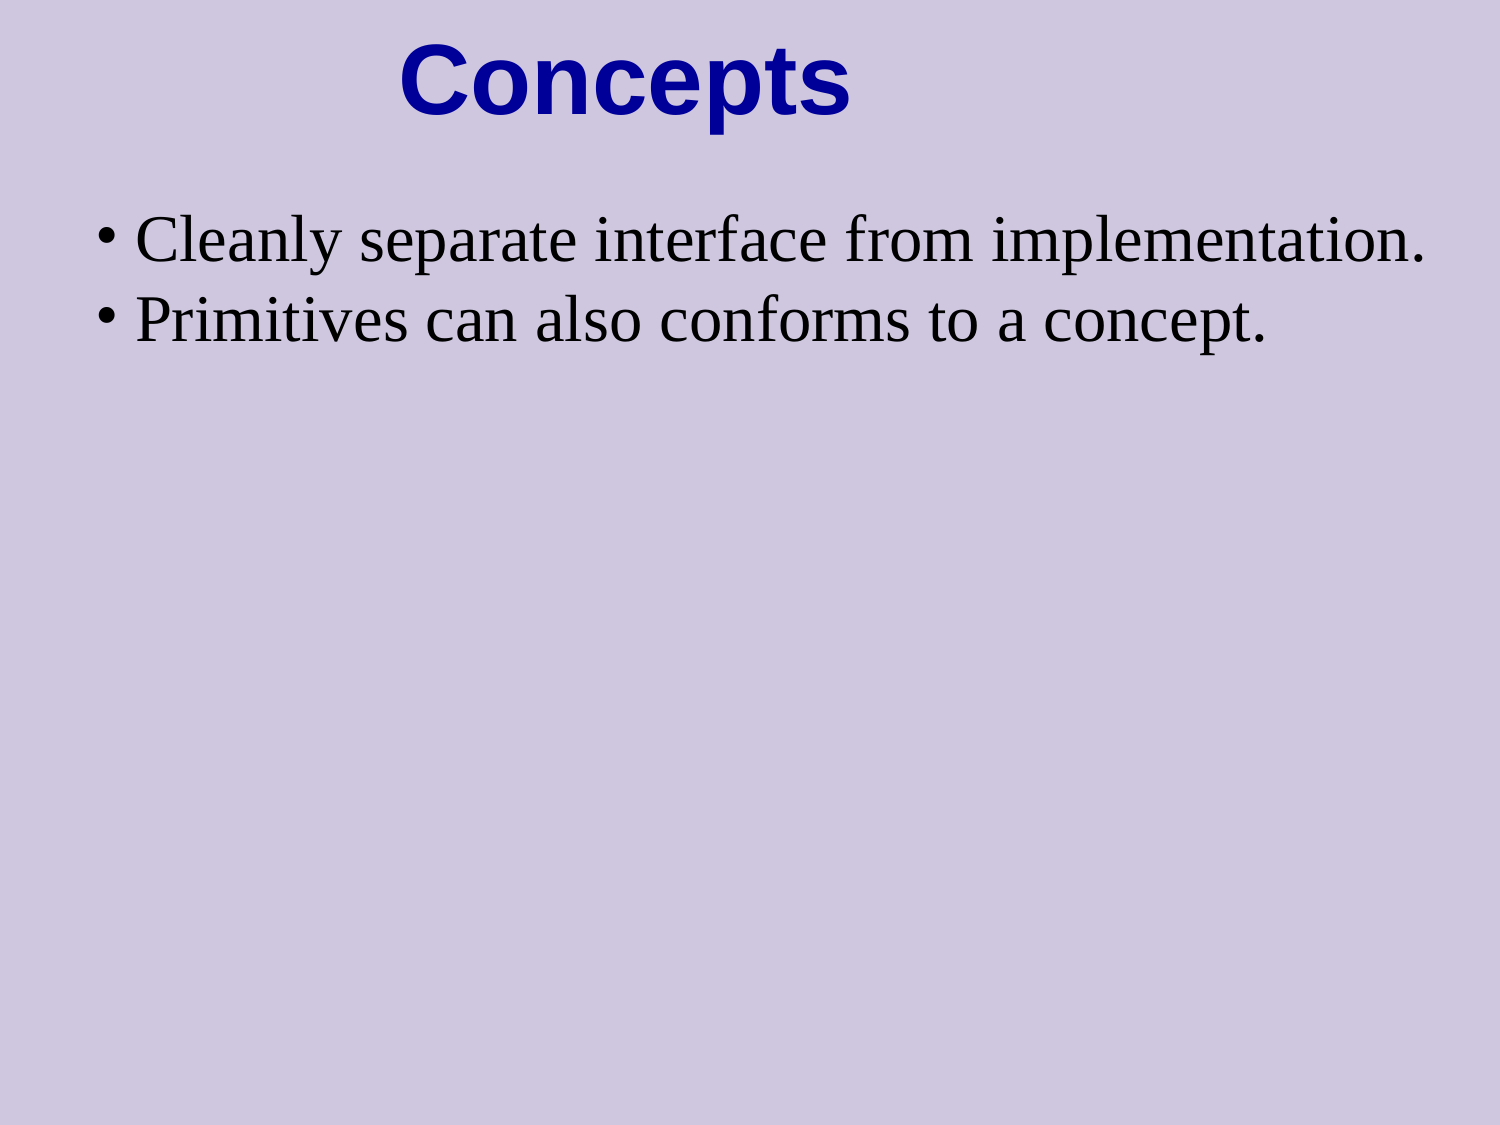

# Concepts
 Cleanly separate interface from implementation.
 Primitives can also conforms to a concept.